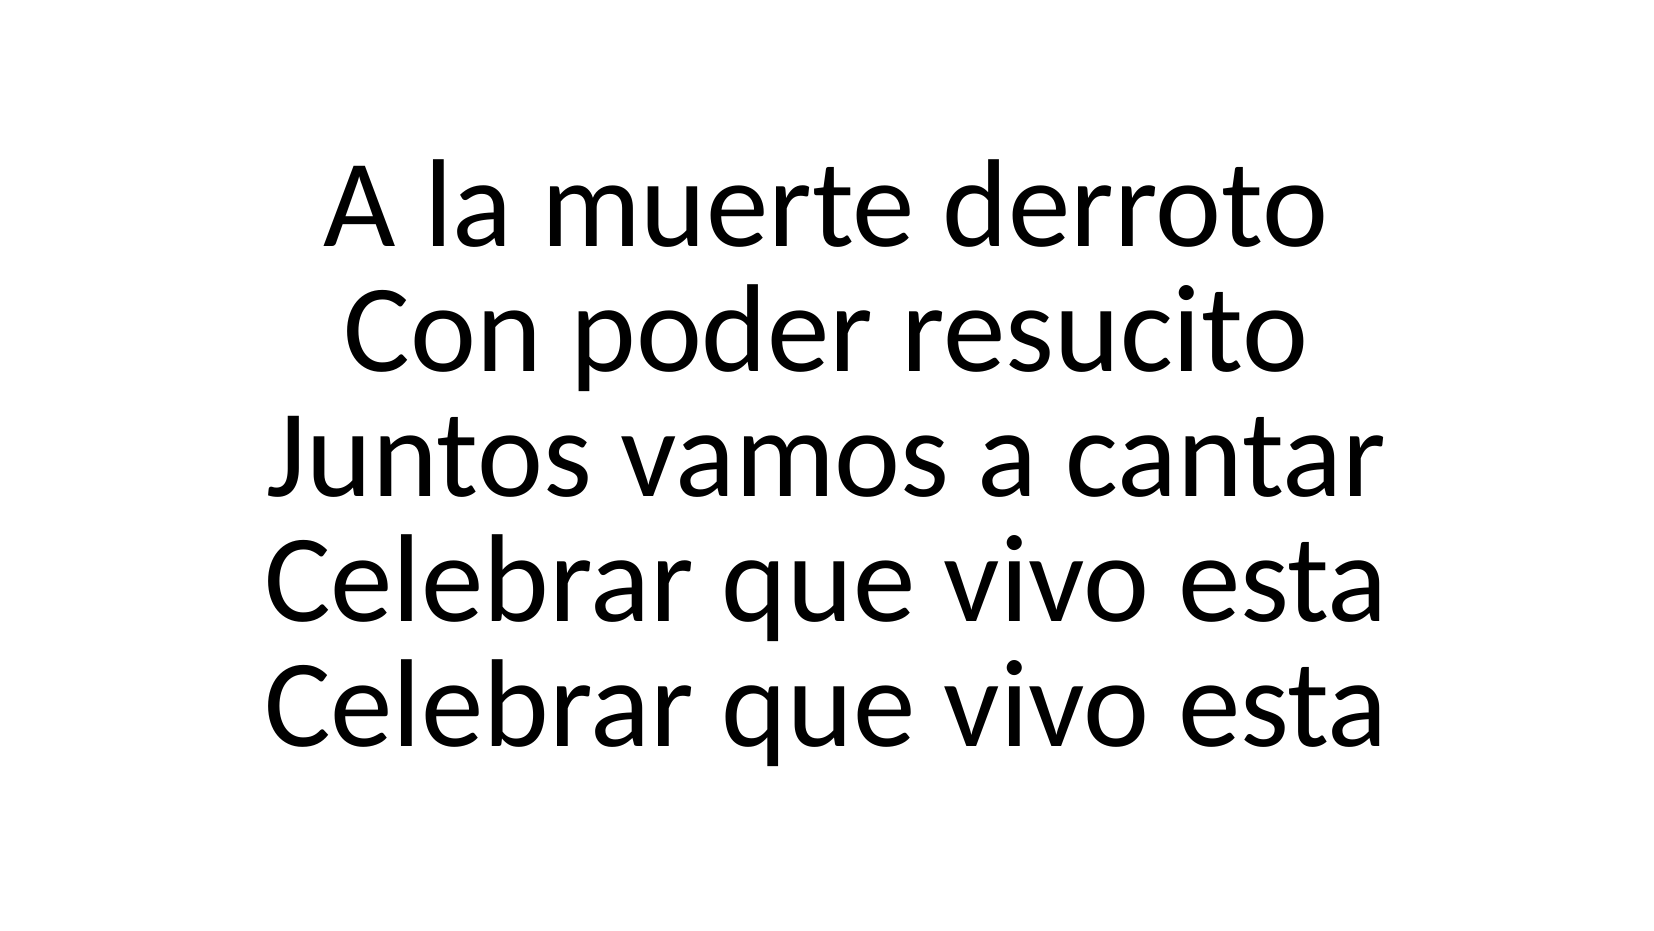

# A la muerte derroto Con poder resucito Juntos vamos a cantar Celebrar que vivo esta Celebrar que vivo esta